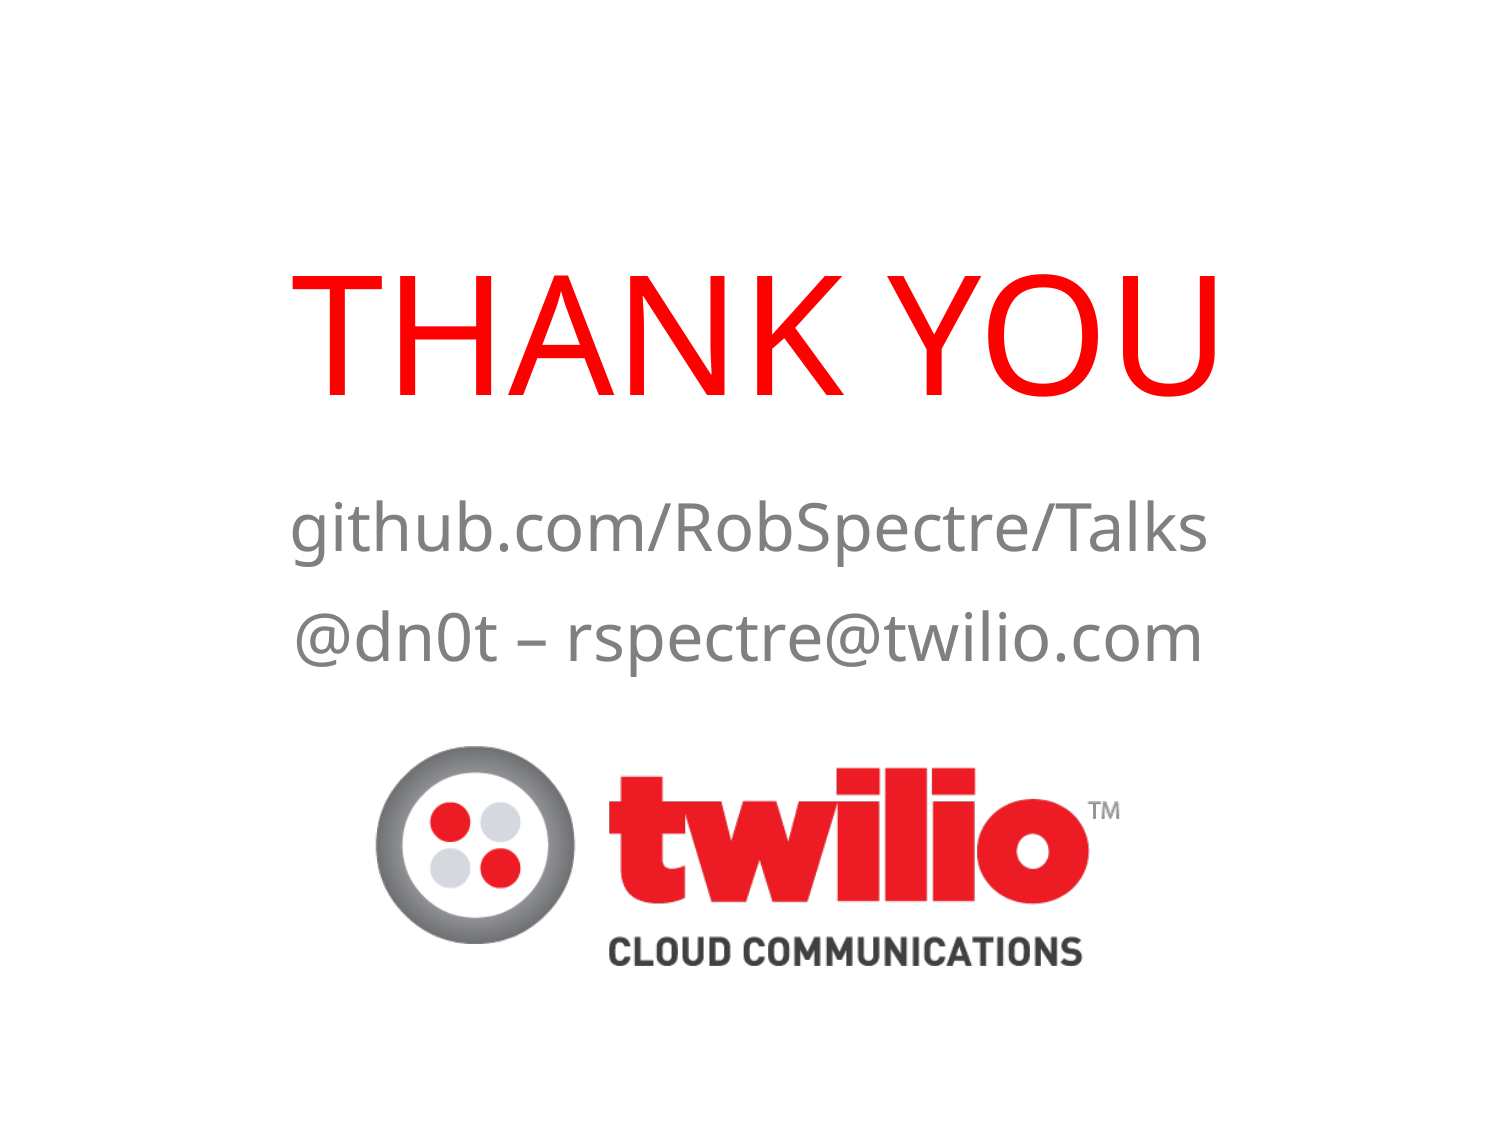

# THANK YOU
github.com/RobSpectre/Talks
@dn0t – rspectre@twilio.com